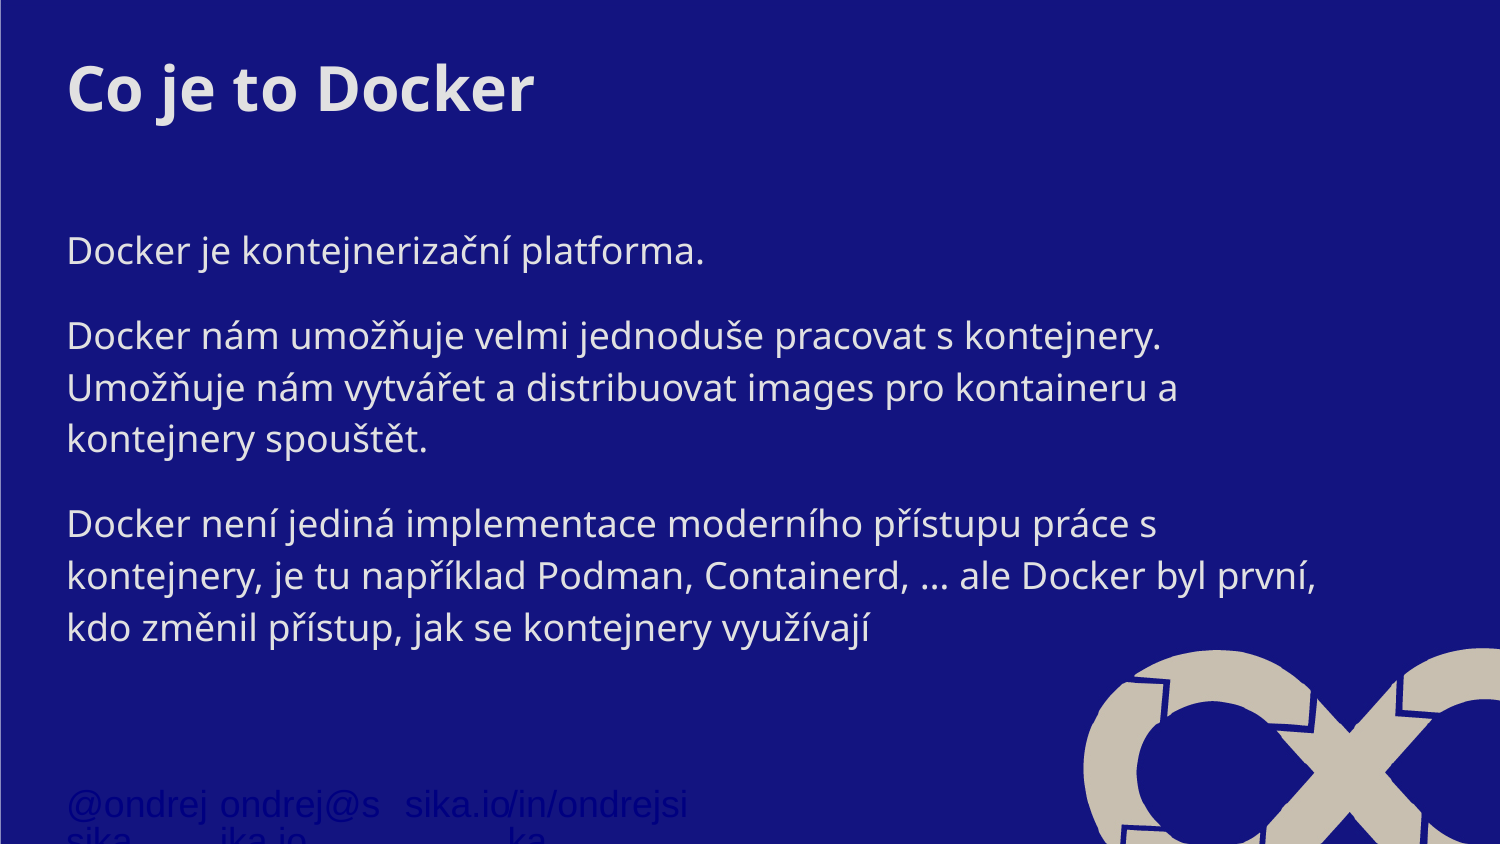

# Co je to Docker
Docker je kontejnerizační platforma.
Docker nám umožňuje velmi jednoduše pracovat s kontejnery. Umožňuje nám vytvářet a distribuovat images pro kontaineru a kontejnery spouštět.
Docker není jediná implementace moderního přístupu práce s kontejnery, je tu například Podman, Containerd, … ale Docker byl první, kdo změnil přístup, jak se kontejnery využívají